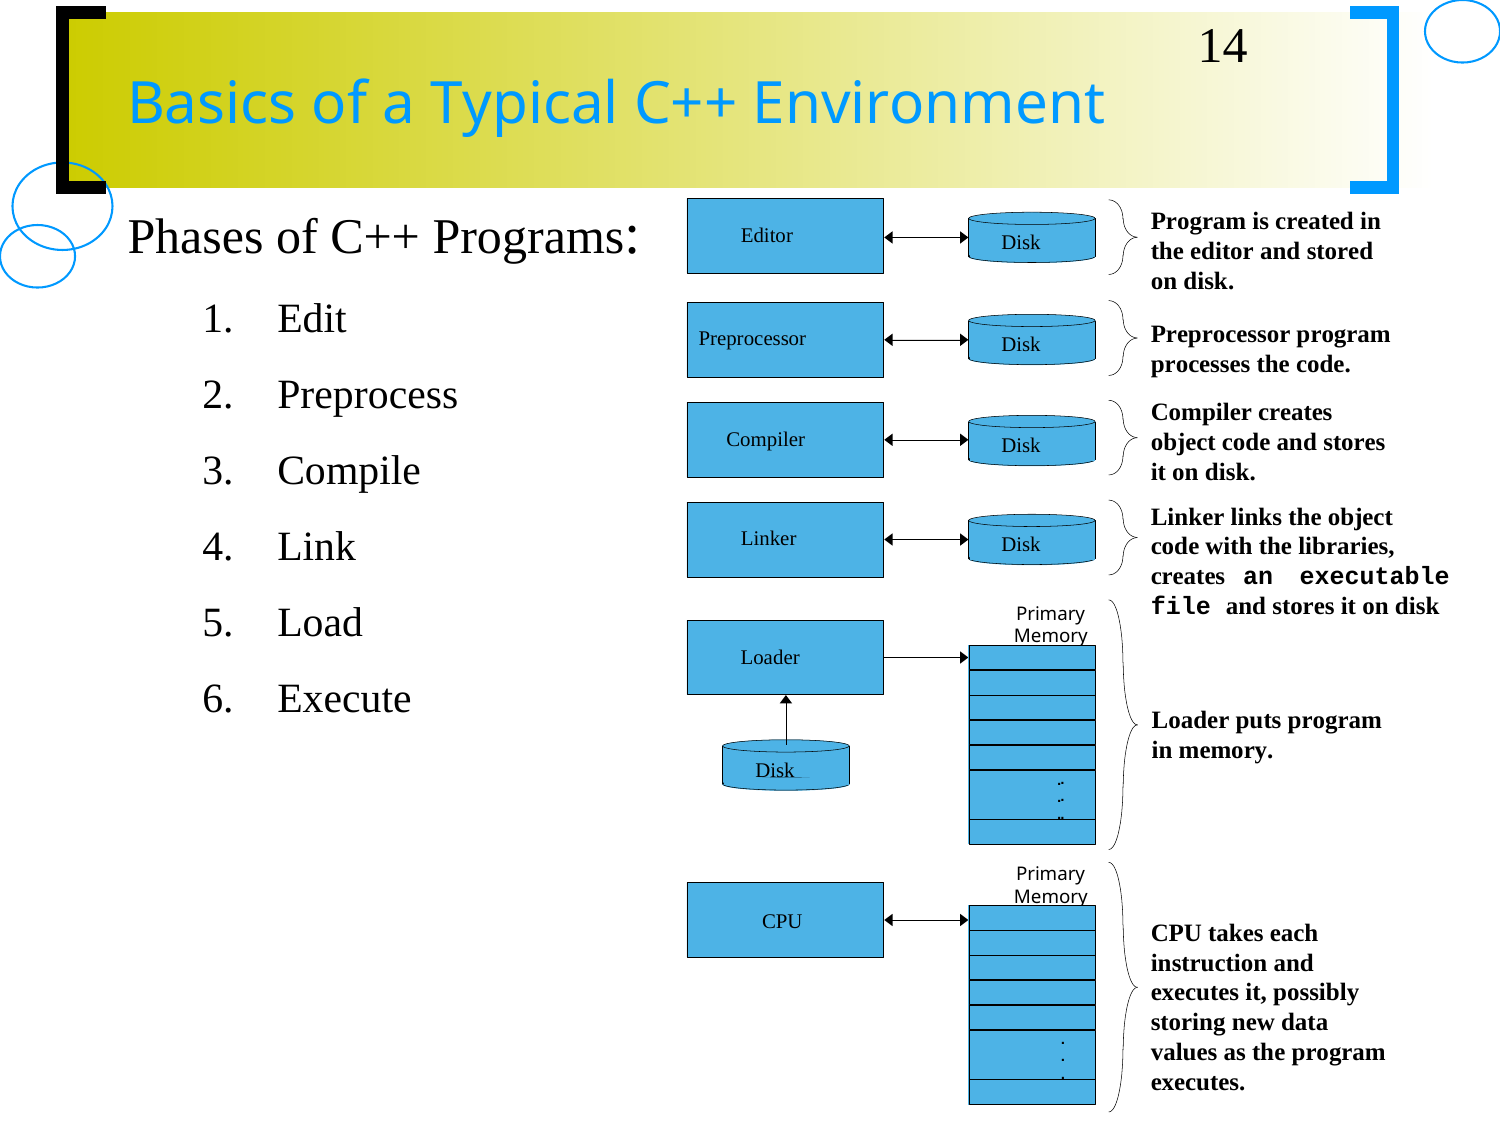

14
# Basics of a Typical C++ Environment
Phases of C++ Programs:
Edit
Preprocess
Compile
Link
Load
Execute
Editor
Program is created in
the editor and stored
on disk.
Disk
Preprocessor
Disk
Preprocessor program
processes the code.
Compiler creates
object code and stores
it on disk.
Disk
Compiler
Linker links the object
code with the libraries,
creates an executable file and stores it on disk
Linker
Disk
Primary
Memory
Loader
.
.
.
.
.
.
Loader puts program
in memory.
Disk
Primary
Memory
CPU
.
.
.
.
.
.
CPU takes each
instruction and
executes it, possibly
storing new data
values as the program
executes.